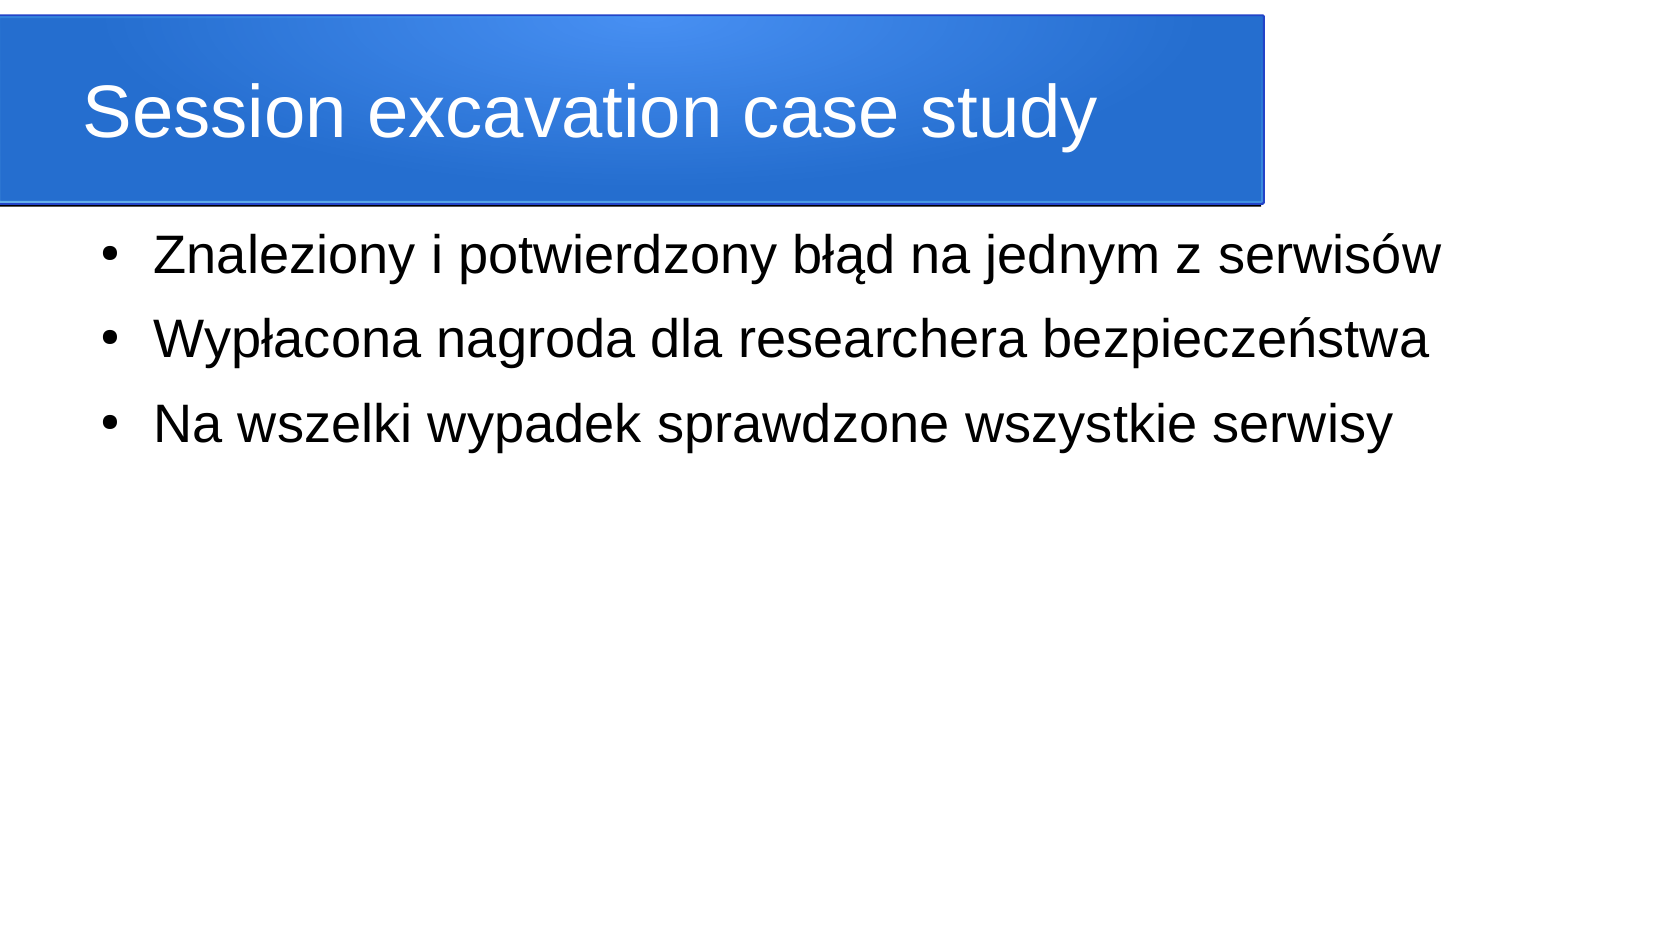

# Session excavation case study
Znaleziony i potwierdzony błąd na jednym z serwisów
Wypłacona nagroda dla researchera bezpieczeństwa
Na wszelki wypadek sprawdzone wszystkie serwisy